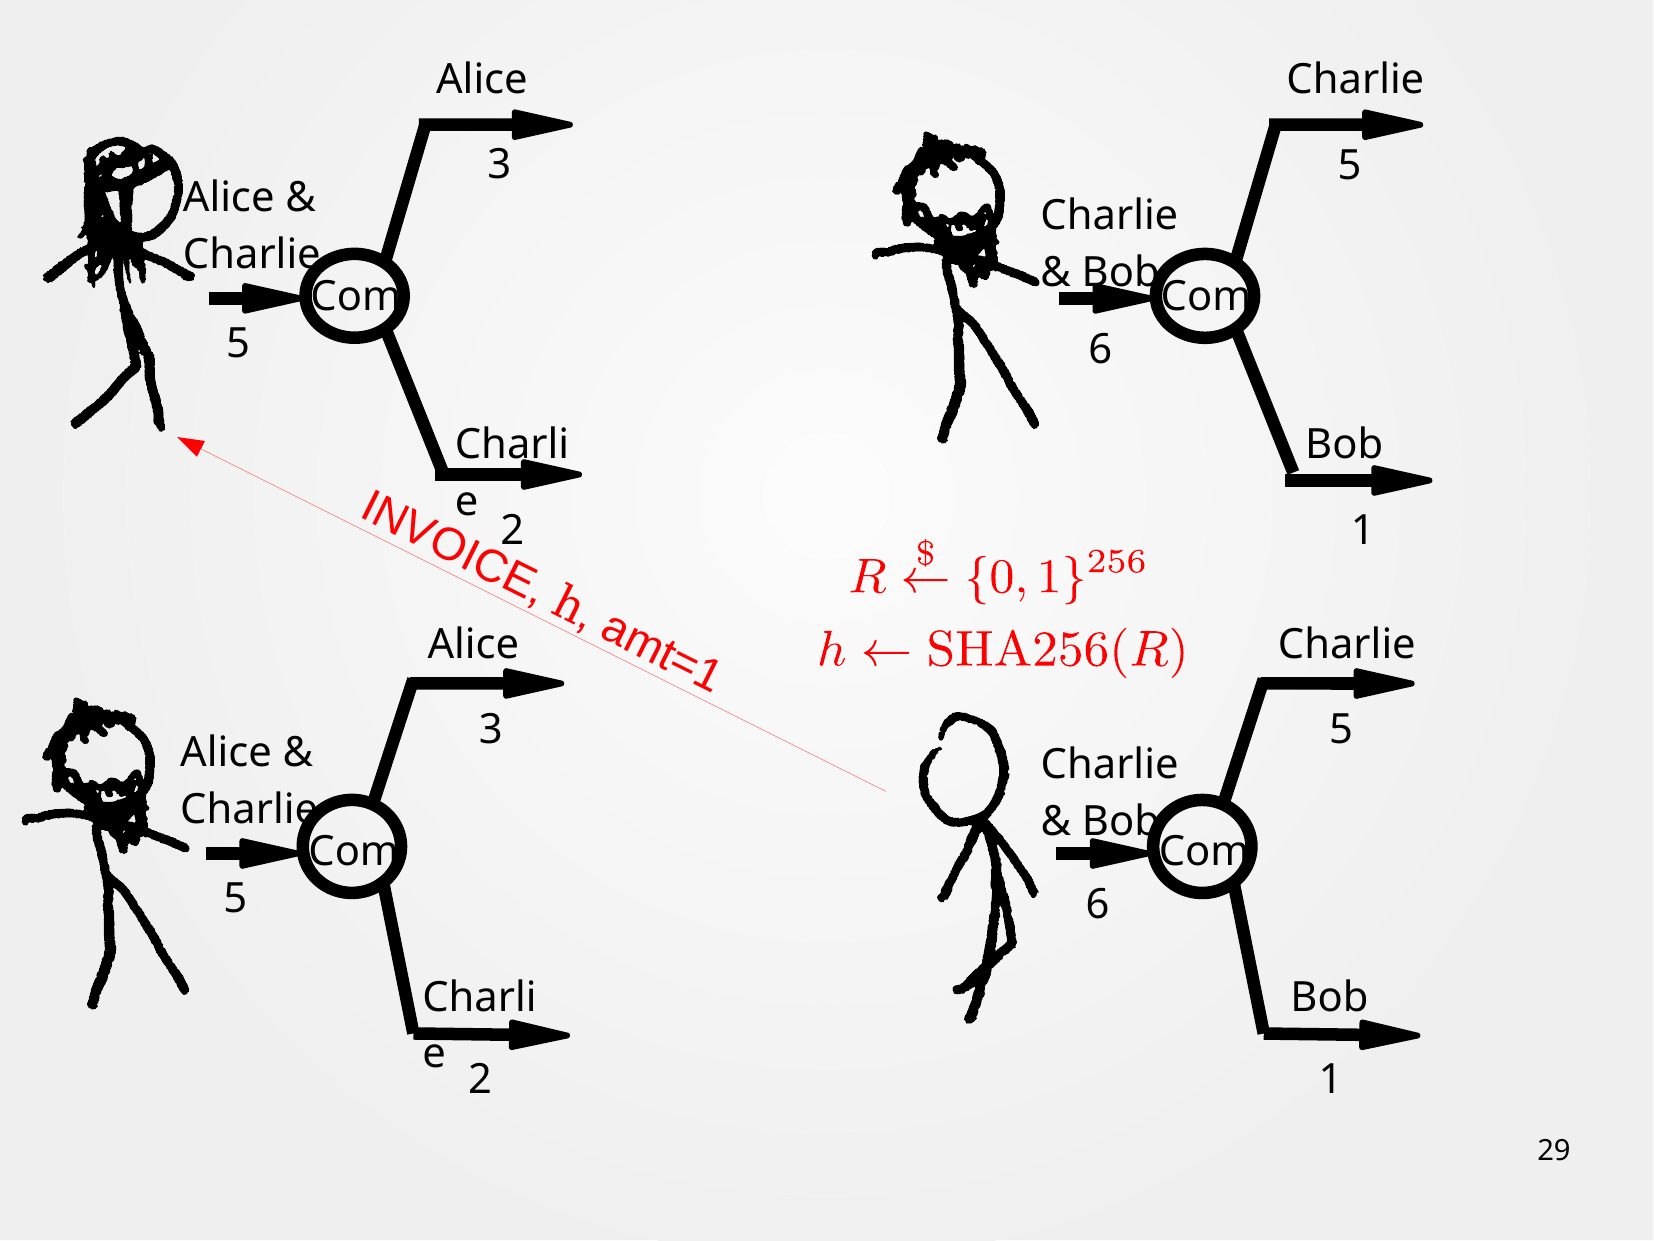

Alice
Charlie
3
5
Alice & Charlie
Charlie & Bob
Com
Com
5
6
Charlie
Bob
INVOICE, h, amt=1
2
1
Alice
Charlie
3
5
Alice & Charlie
Charlie & Bob
Com
Com
5
6
Charlie
Bob
2
1
29